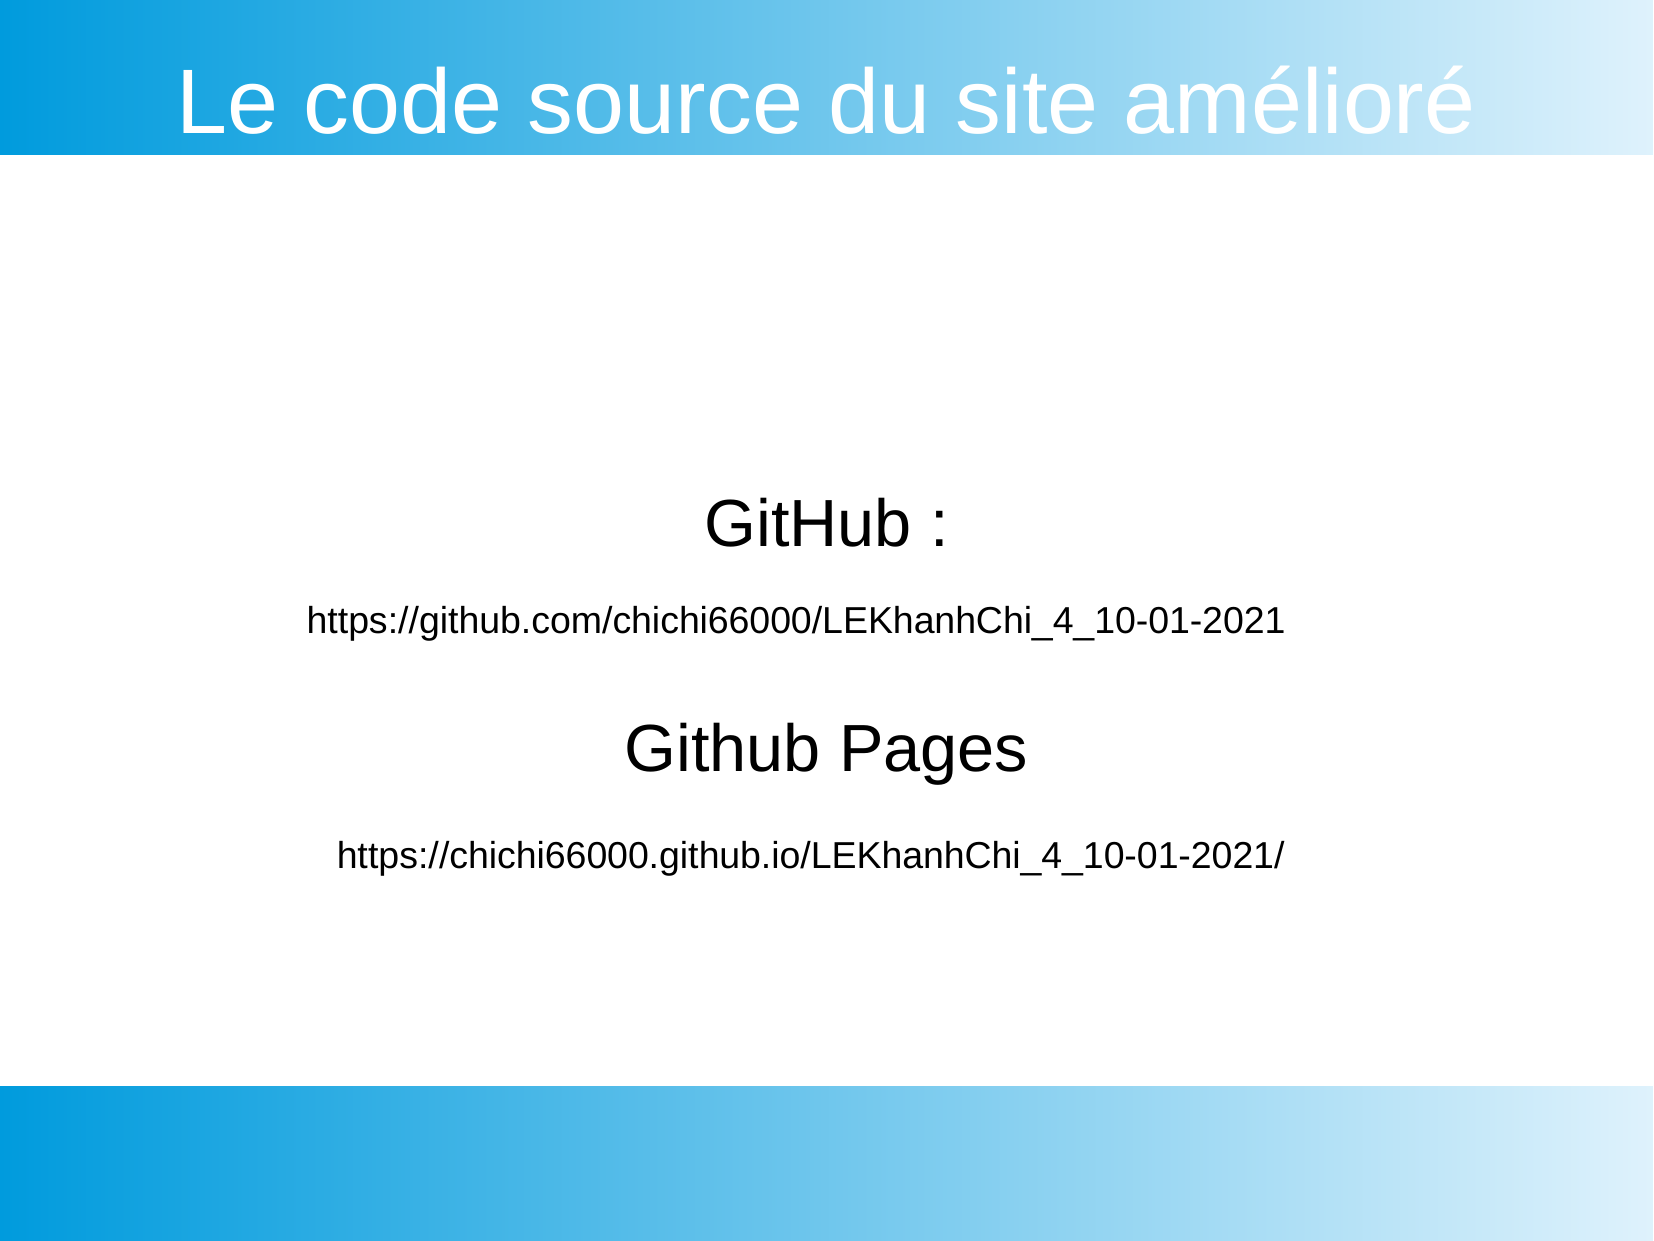

# Le code source du site amélioré
GitHub :
Github Pages
https://github.com/chichi66000/LEKhanhChi_4_10-01-2021
https://chichi66000.github.io/LEKhanhChi_4_10-01-2021/